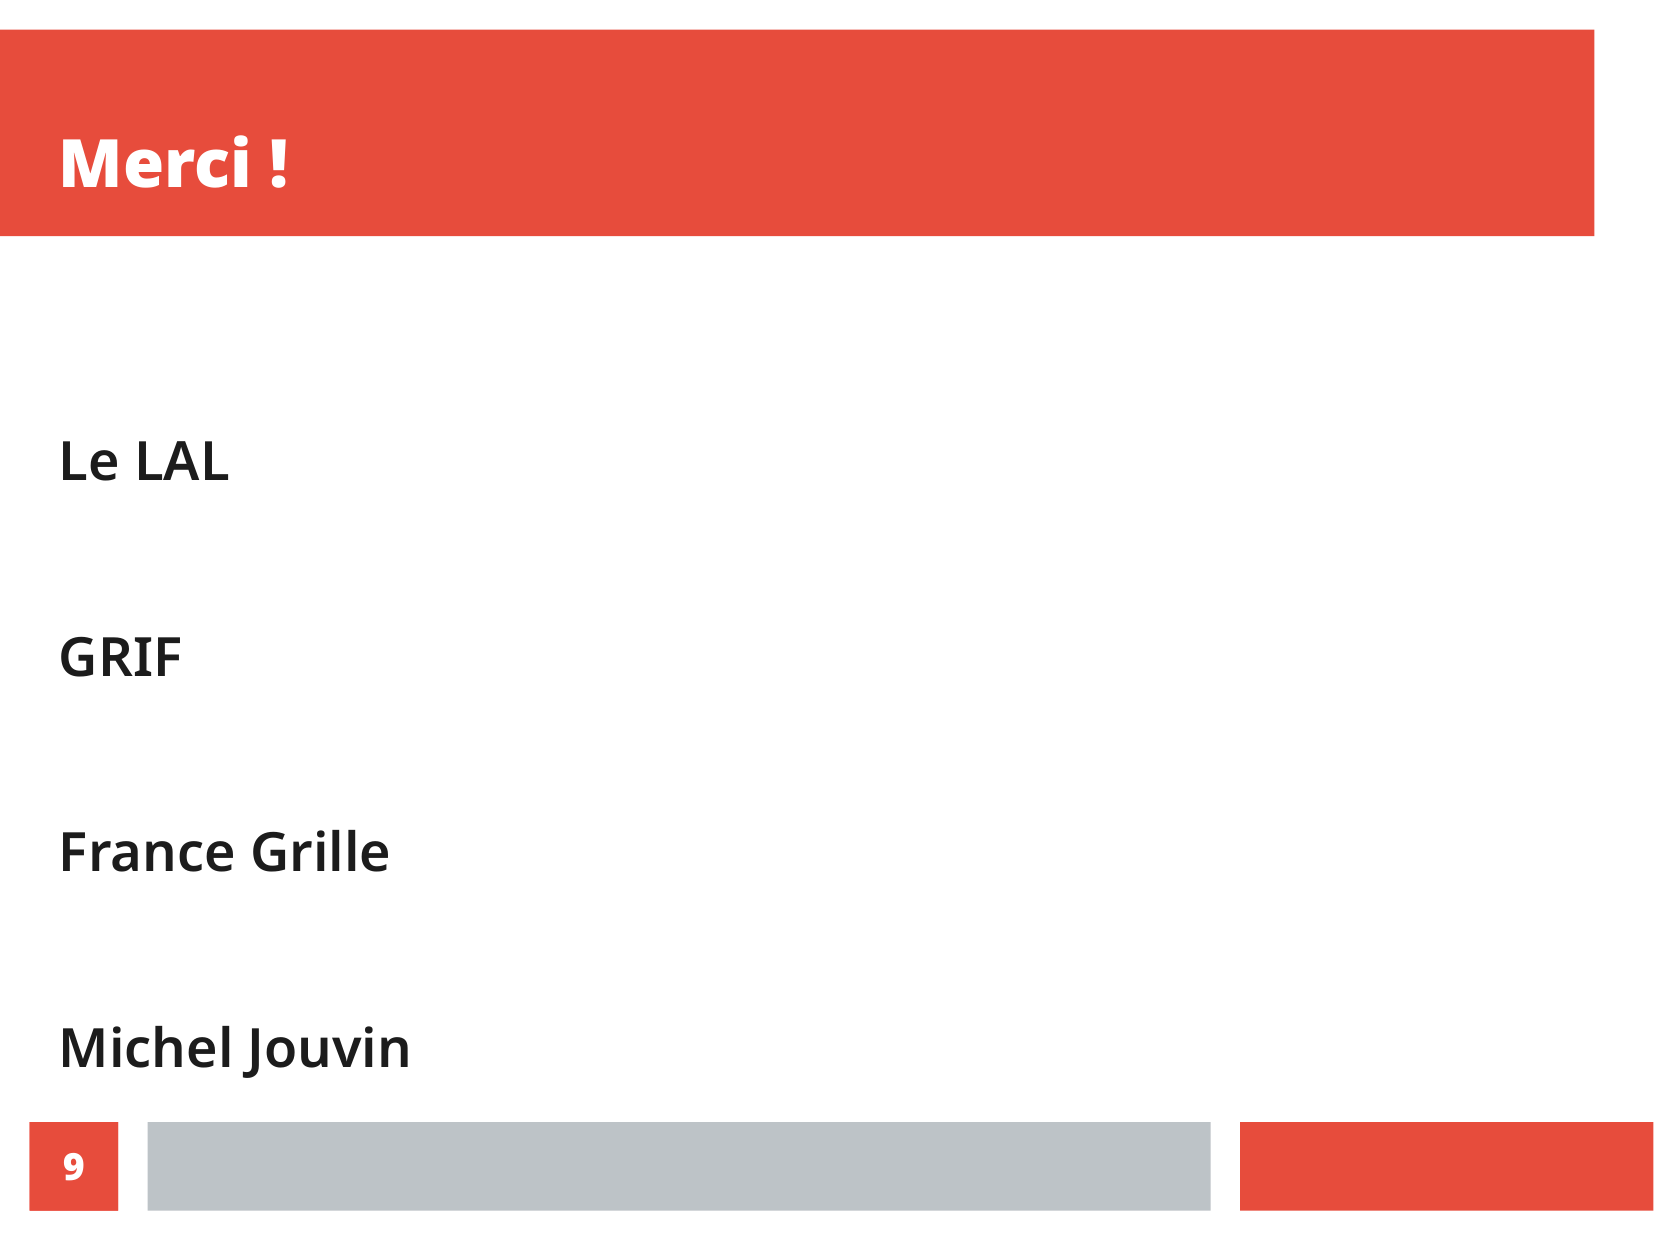

# Merci !
Le LAL
GRIF
France Grille
Michel Jouvin
9